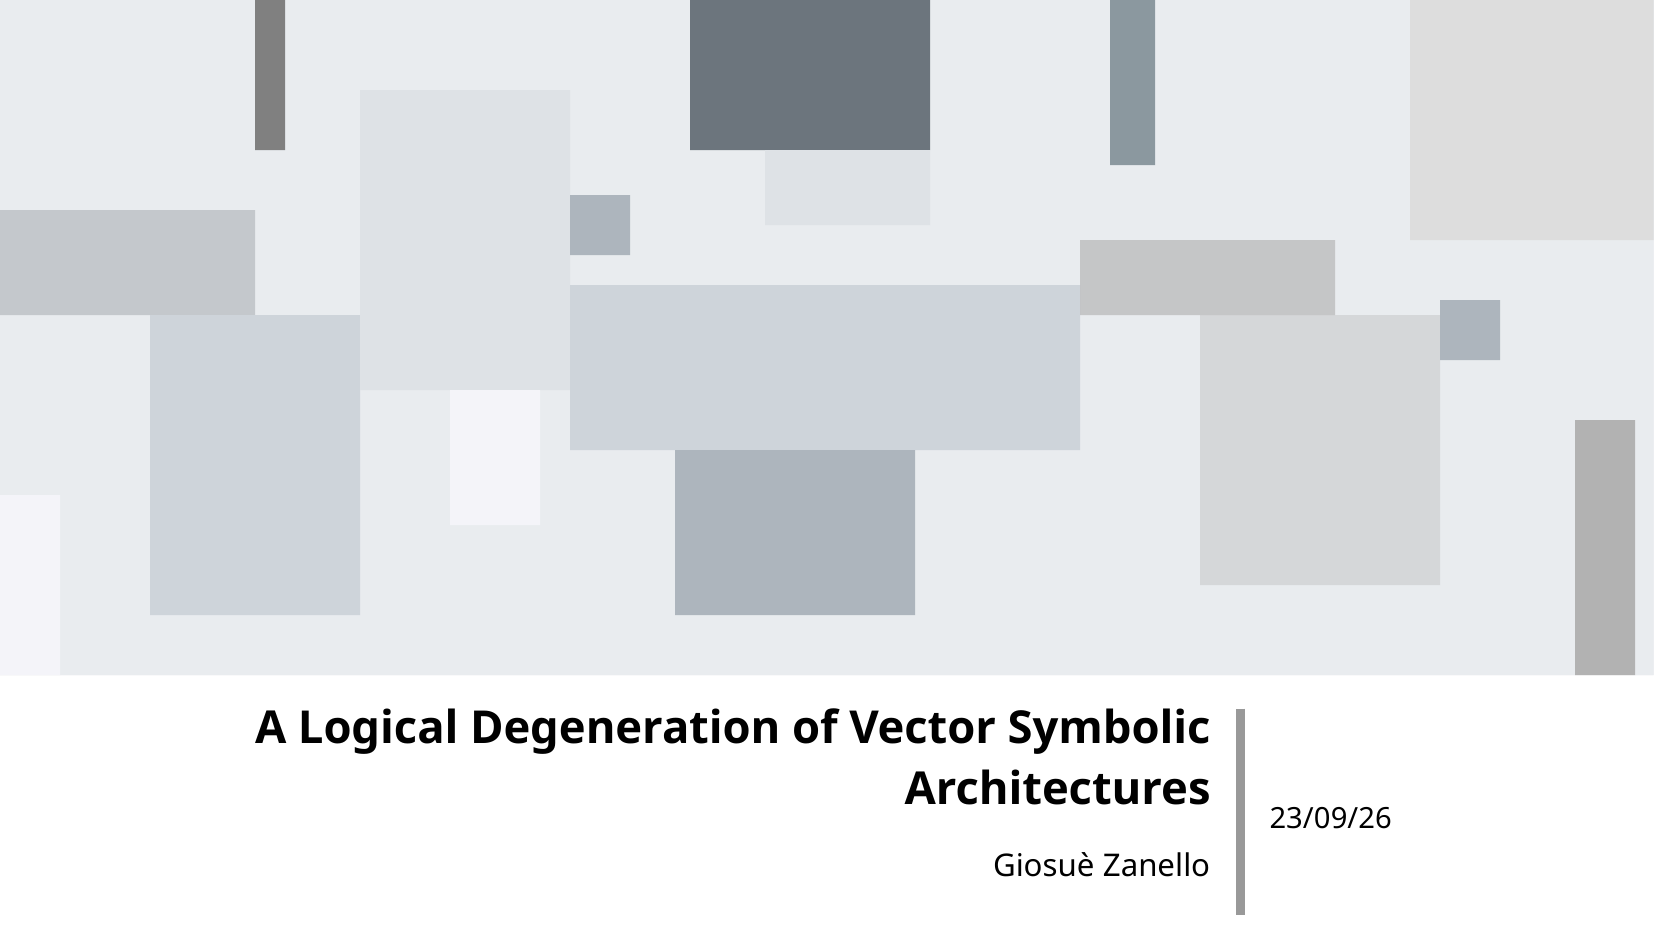

# A Logical Degeneration of Vector Symbolic Architectures
Giosuè Zanello